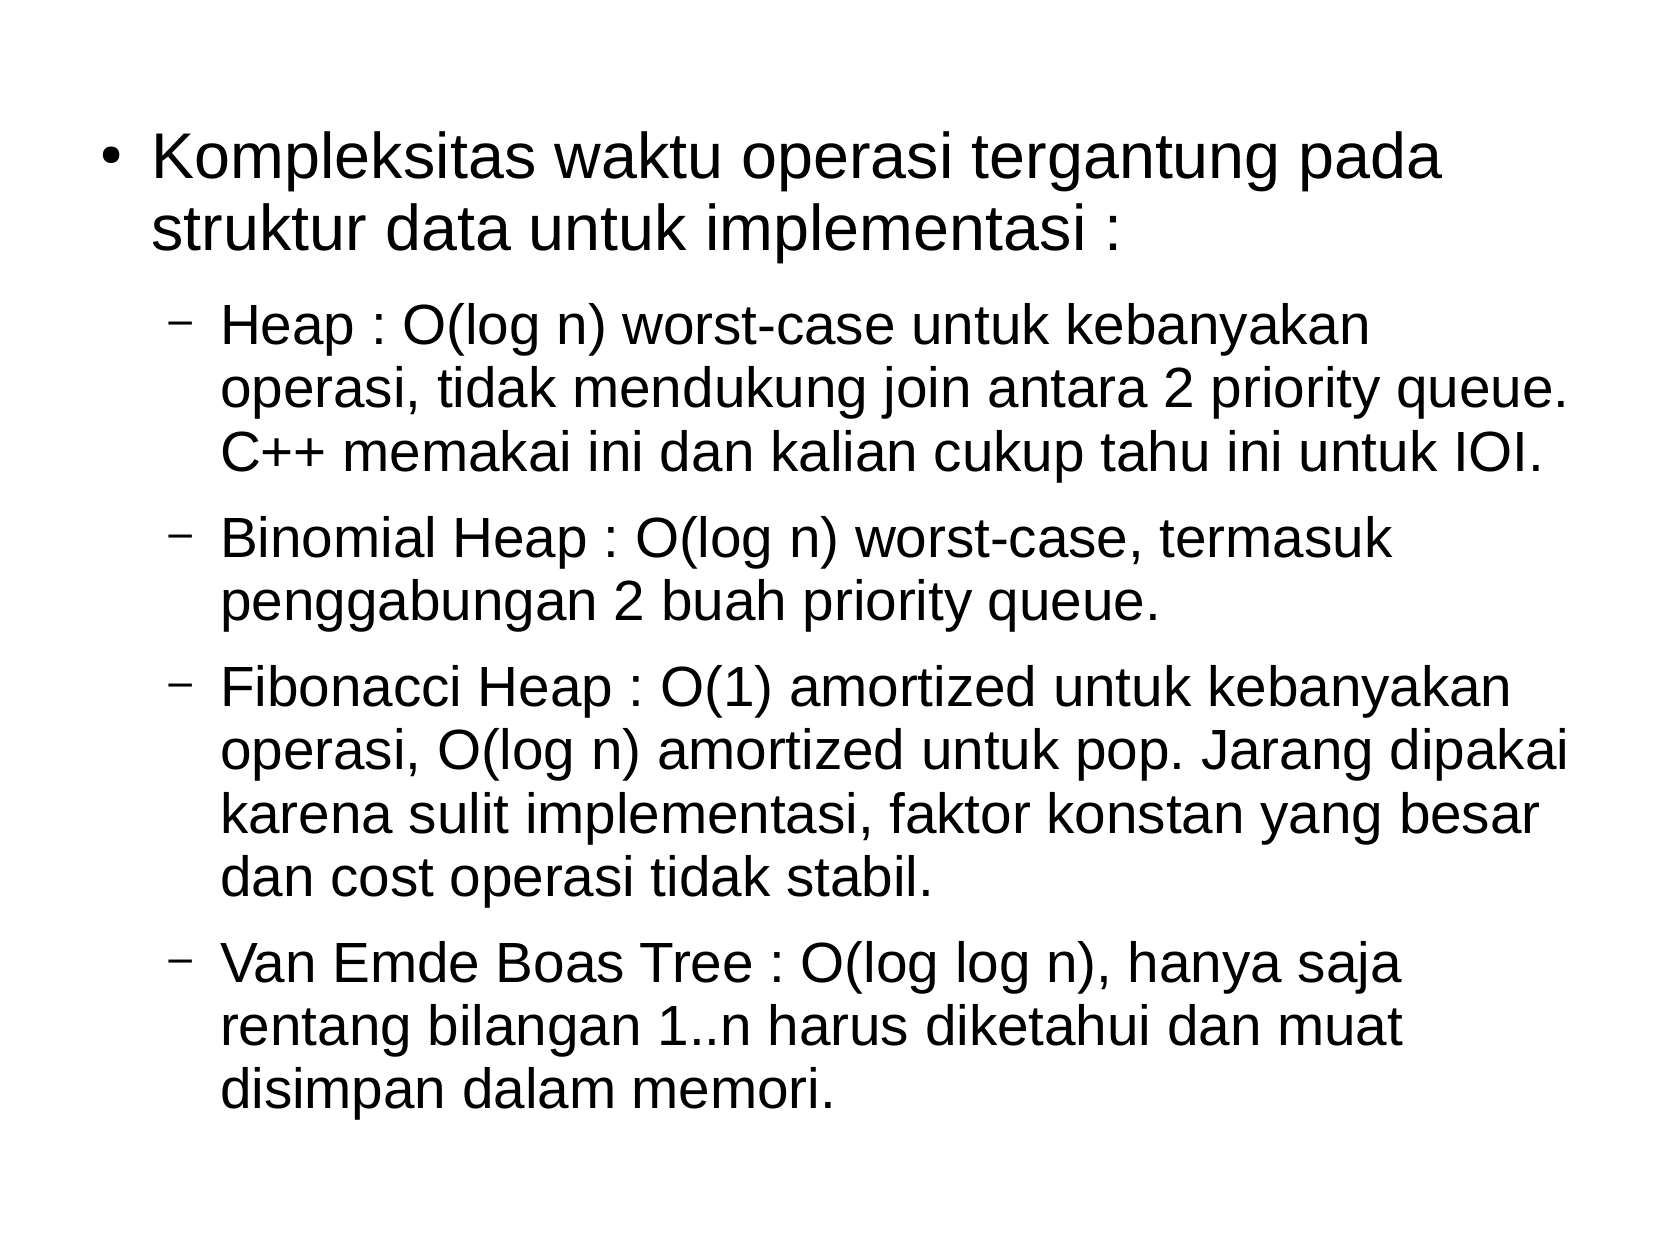

# Kompleksitas waktu operasi tergantung pada struktur data untuk implementasi :
Heap : O(log n) worst-case untuk kebanyakan operasi, tidak mendukung join antara 2 priority queue. C++ memakai ini dan kalian cukup tahu ini untuk IOI.
Binomial Heap : O(log n) worst-case, termasuk penggabungan 2 buah priority queue.
Fibonacci Heap : O(1) amortized untuk kebanyakan operasi, O(log n) amortized untuk pop. Jarang dipakai karena sulit implementasi, faktor konstan yang besar dan cost operasi tidak stabil.
Van Emde Boas Tree : O(log log n), hanya saja rentang bilangan 1..n harus diketahui dan muat disimpan dalam memori.